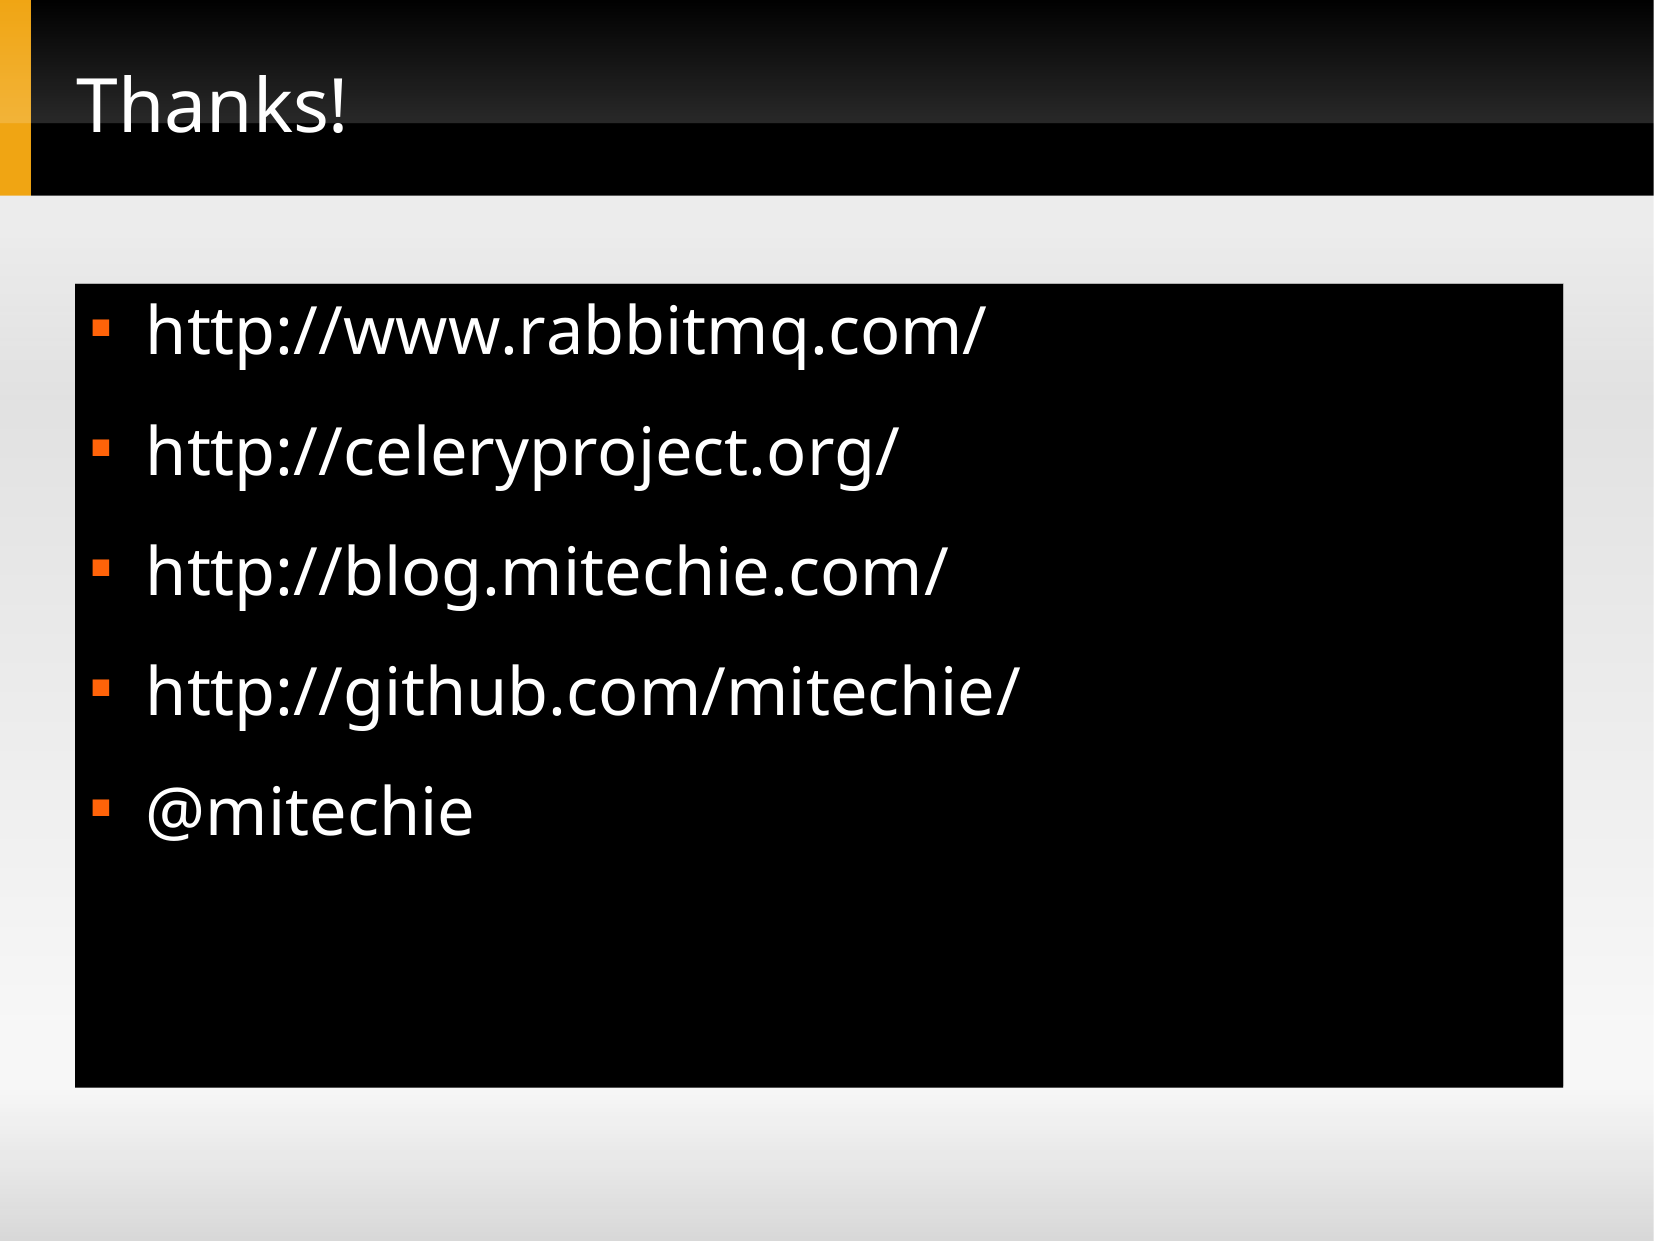

# Thanks!
http://www.rabbitmq.com/
http://celeryproject.org/
http://blog.mitechie.com/
http://github.com/mitechie/
@mitechie